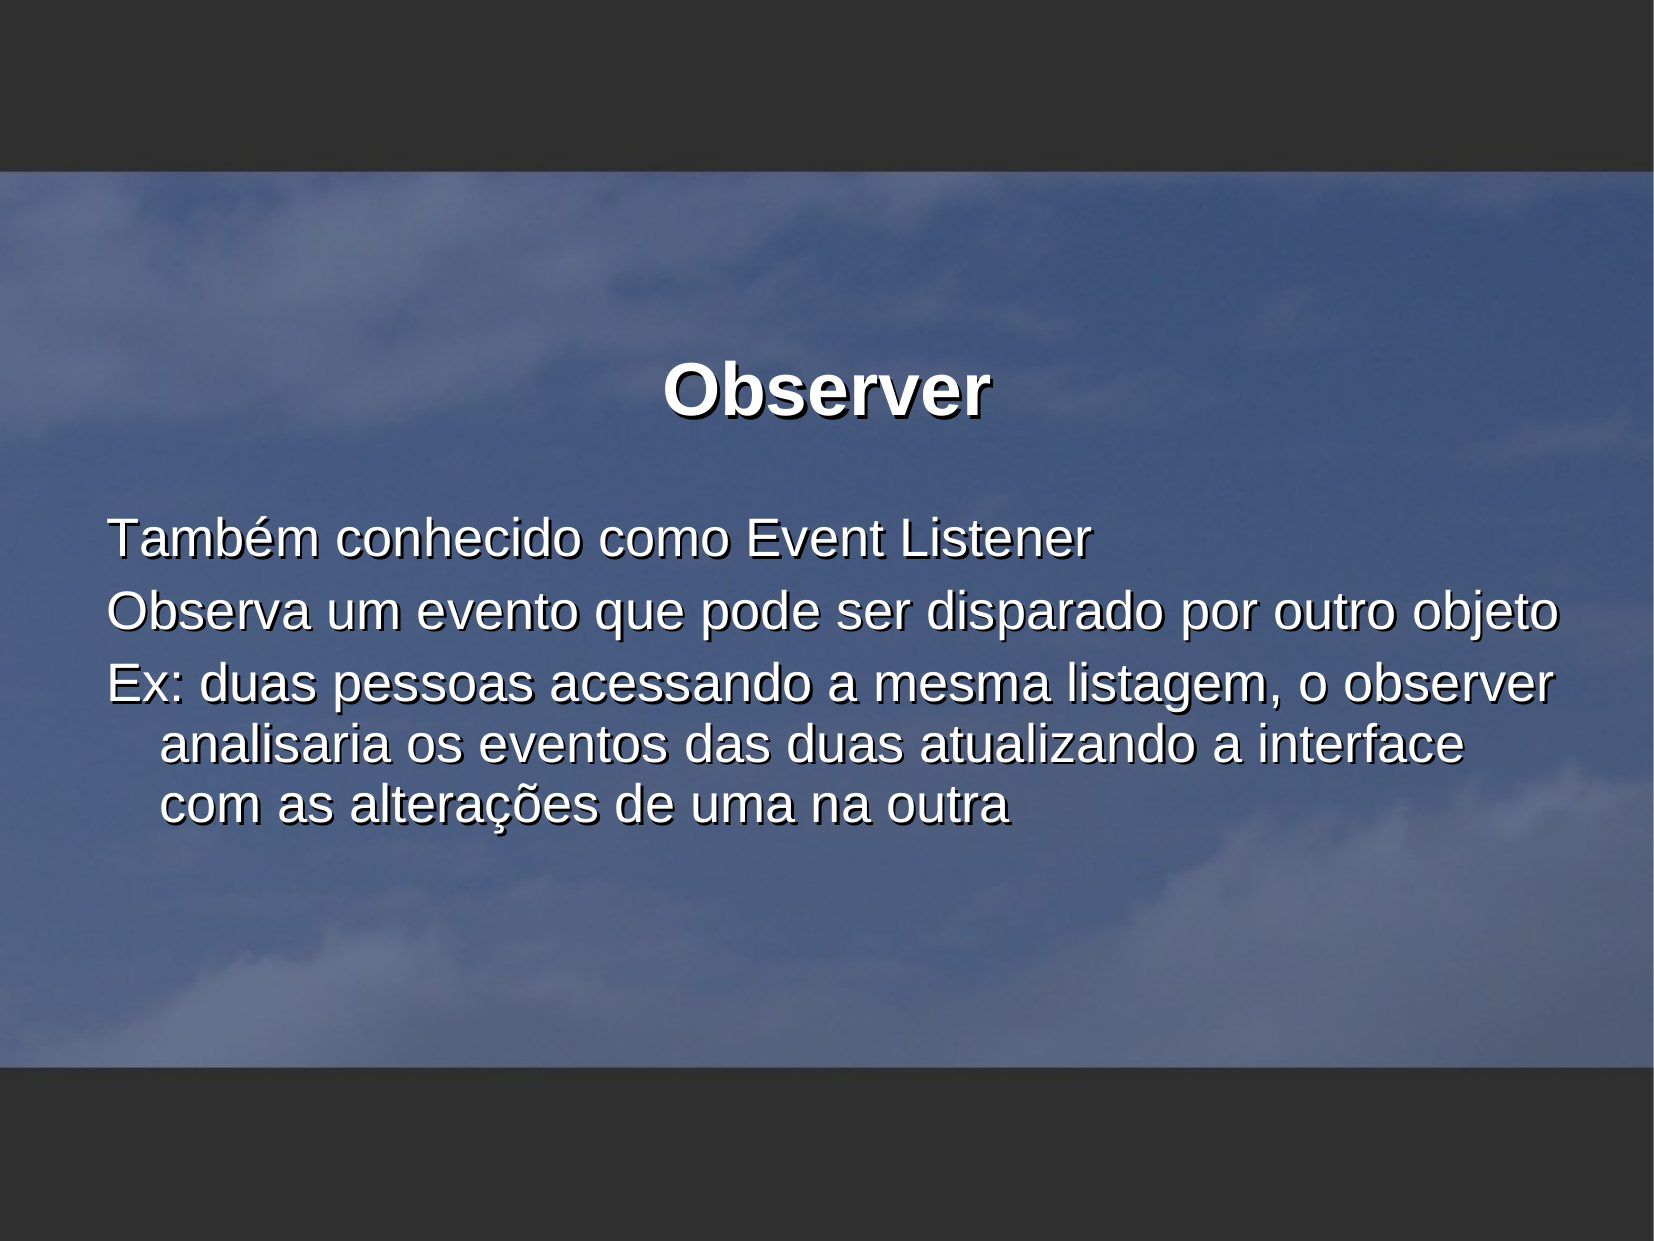

# Observer
Também conhecido como Event Listener
Observa um evento que pode ser disparado por outro objeto
Ex: duas pessoas acessando a mesma listagem, o observer analisaria os eventos das duas atualizando a interface com as alterações de uma na outra